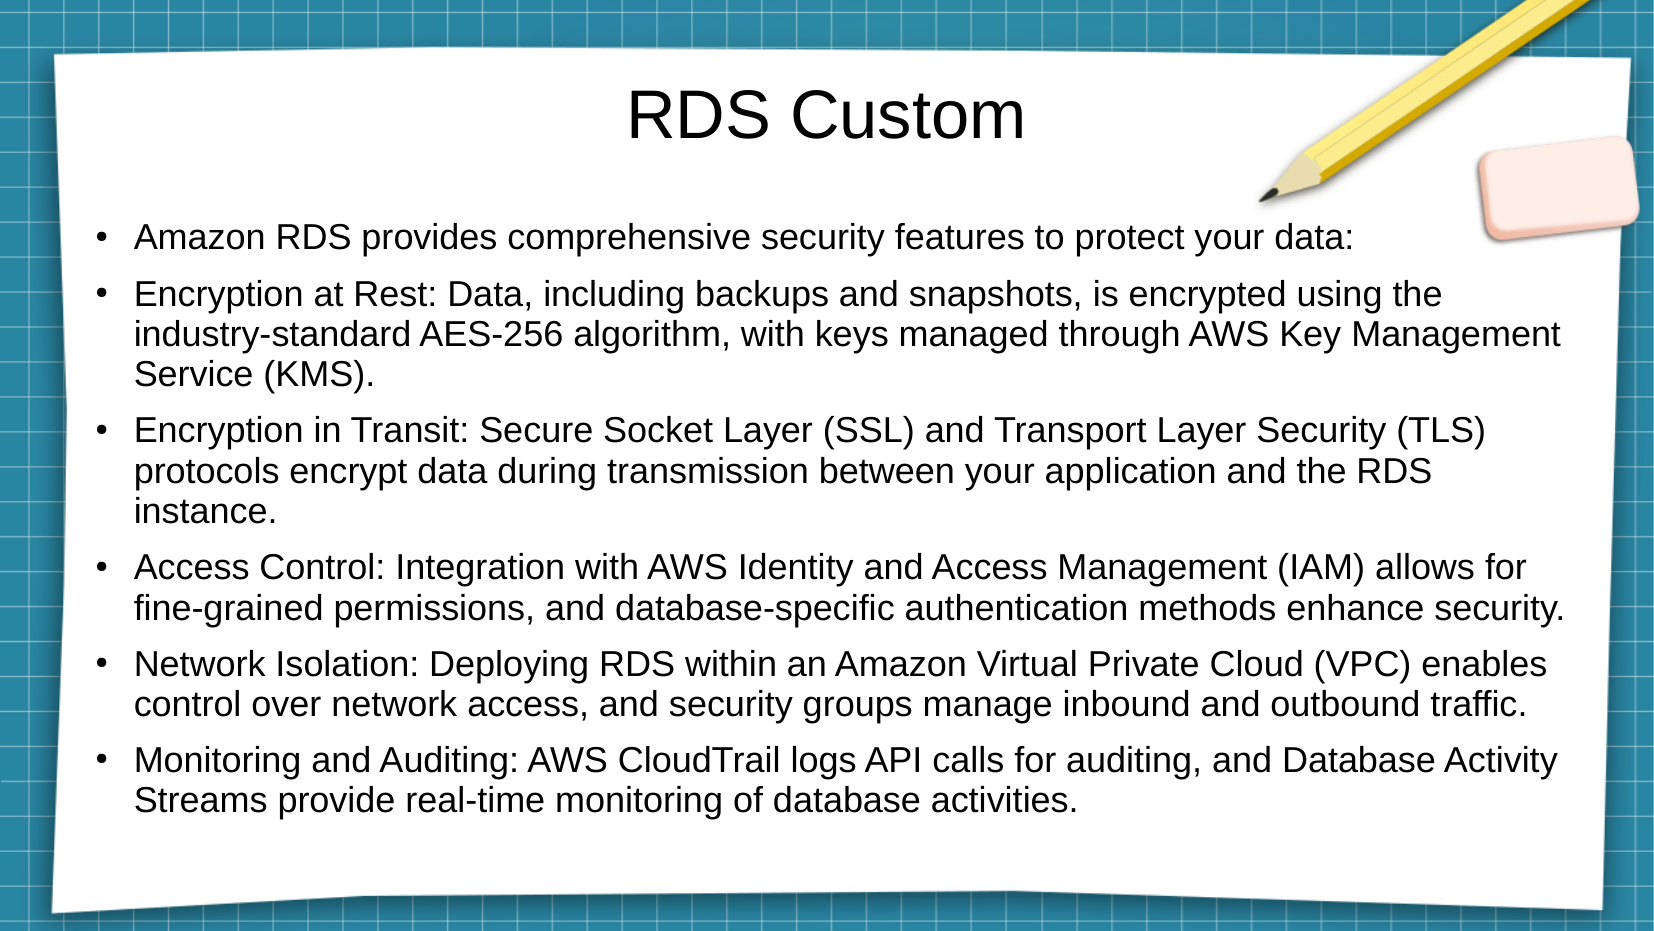

# RDS Custom
Amazon RDS provides comprehensive security features to protect your data:
Encryption at Rest: Data, including backups and snapshots, is encrypted using the industry-standard AES-256 algorithm, with keys managed through AWS Key Management Service (KMS).
Encryption in Transit: Secure Socket Layer (SSL) and Transport Layer Security (TLS) protocols encrypt data during transmission between your application and the RDS instance.
Access Control: Integration with AWS Identity and Access Management (IAM) allows for fine-grained permissions, and database-specific authentication methods enhance security.
Network Isolation: Deploying RDS within an Amazon Virtual Private Cloud (VPC) enables control over network access, and security groups manage inbound and outbound traffic.
Monitoring and Auditing: AWS CloudTrail logs API calls for auditing, and Database Activity Streams provide real-time monitoring of database activities.